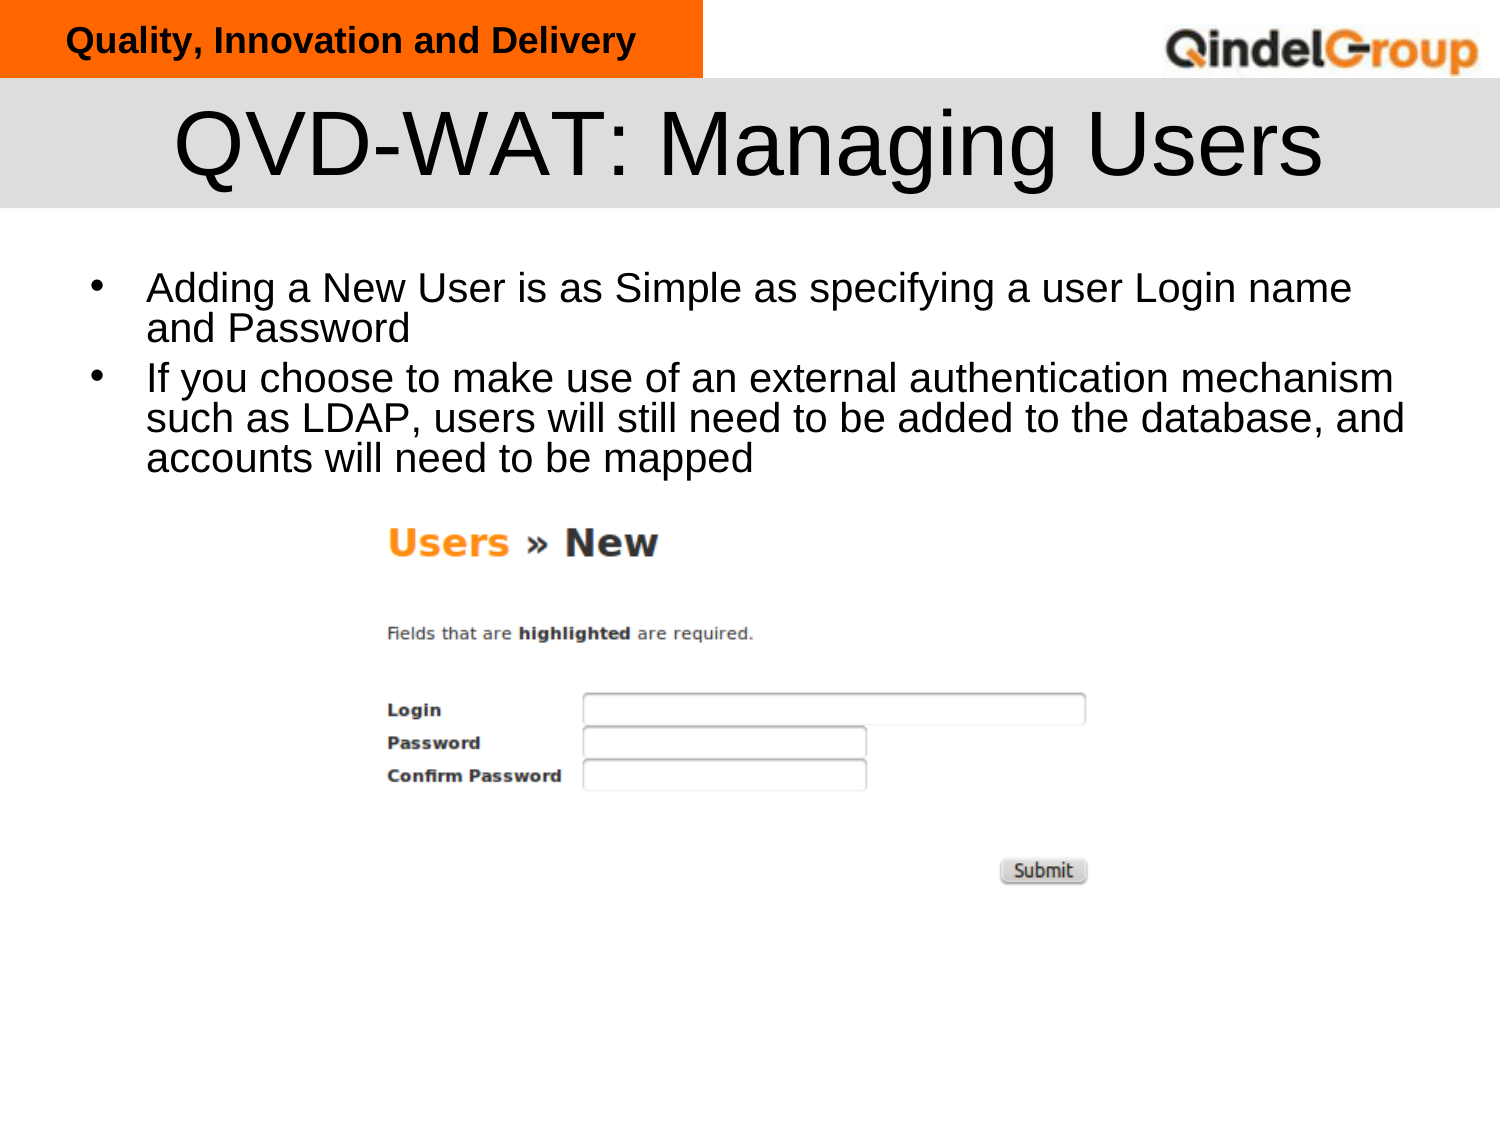

# QVD-WAT: Managing Users
Adding a New User is as Simple as specifying a user Login name and Password
If you choose to make use of an external authentication mechanism such as LDAP, users will still need to be added to the database, and accounts will need to be mapped